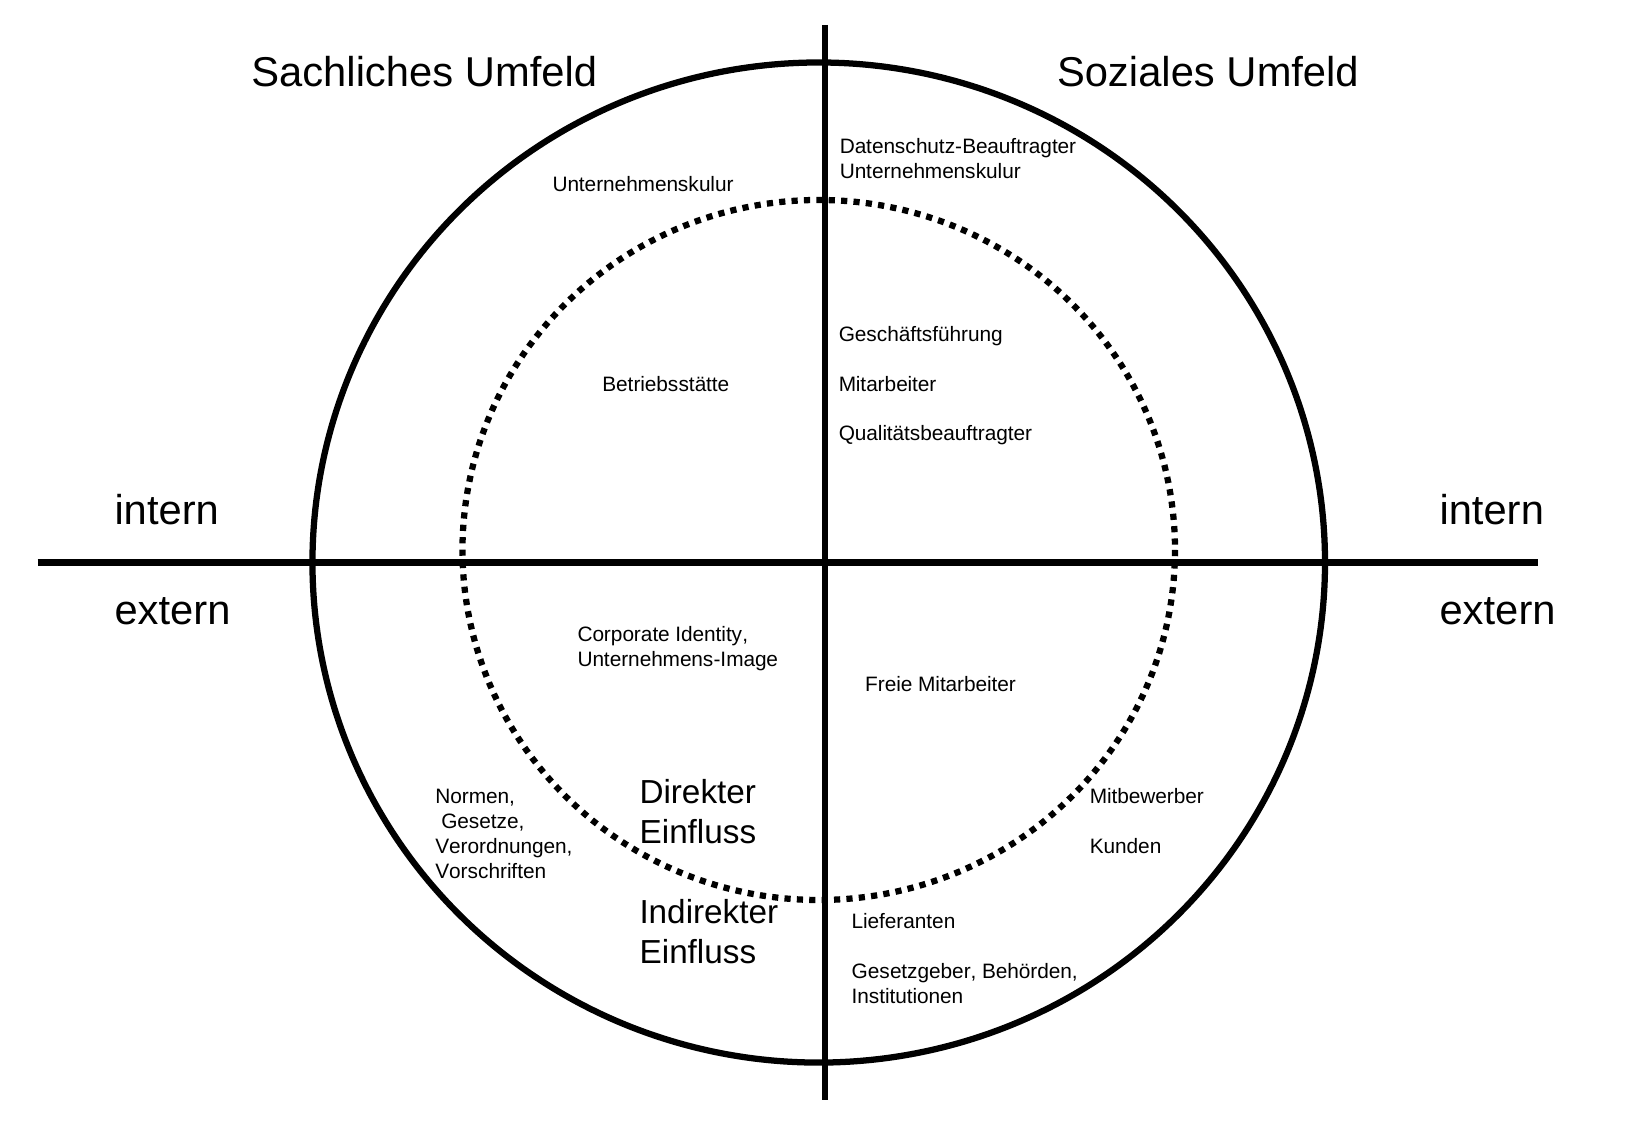

Sachliches Umfeld Soziales Umfeld
Datenschutz-Beauftragter
Unternehmenskulur
Unternehmenskulur
Geschäftsführung
Mitarbeiter
Qualitätsbeauftragter
Betriebsstätte
intern
extern
intern
extern
Corporate Identity,
Unternehmens-Image
Freie Mitarbeiter
Direkter
Einfluss
Indirekter
Einfluss
Normen,
 Gesetze,
Verordnungen,
Vorschriften
Mitbewerber
Kunden
Lieferanten
Gesetzgeber, Behörden,
Institutionen